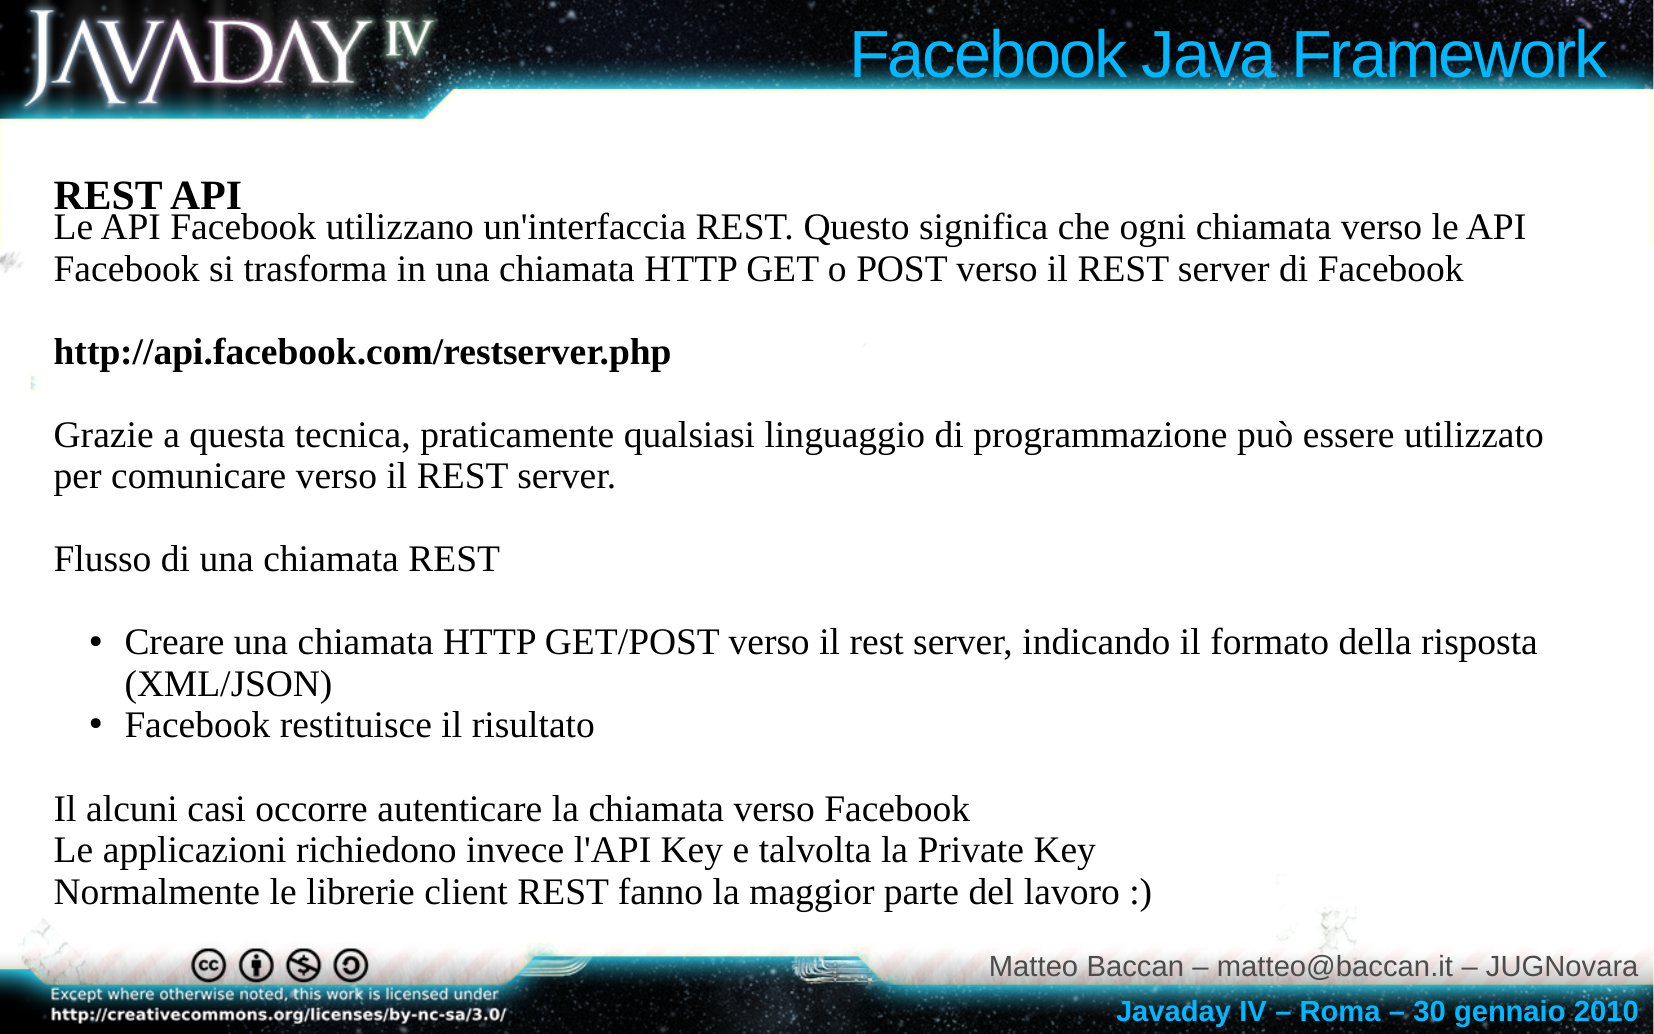

# Facebook Java Framework
REST API
Le API Facebook utilizzano un'interfaccia REST. Questo significa che ogni chiamata verso le API Facebook si trasforma in una chiamata HTTP GET o POST verso il REST server di Facebook
http://api.facebook.com/restserver.php
Grazie a questa tecnica, praticamente qualsiasi linguaggio di programmazione può essere utilizzato per comunicare verso il REST server.
Flusso di una chiamata REST
Creare una chiamata HTTP GET/POST verso il rest server, indicando il formato della risposta (XML/JSON)
Facebook restituisce il risultato
Il alcuni casi occorre autenticare la chiamata verso Facebook
Le applicazioni richiedono invece l'API Key e talvolta la Private Key
Normalmente le librerie client REST fanno la maggior parte del lavoro :)